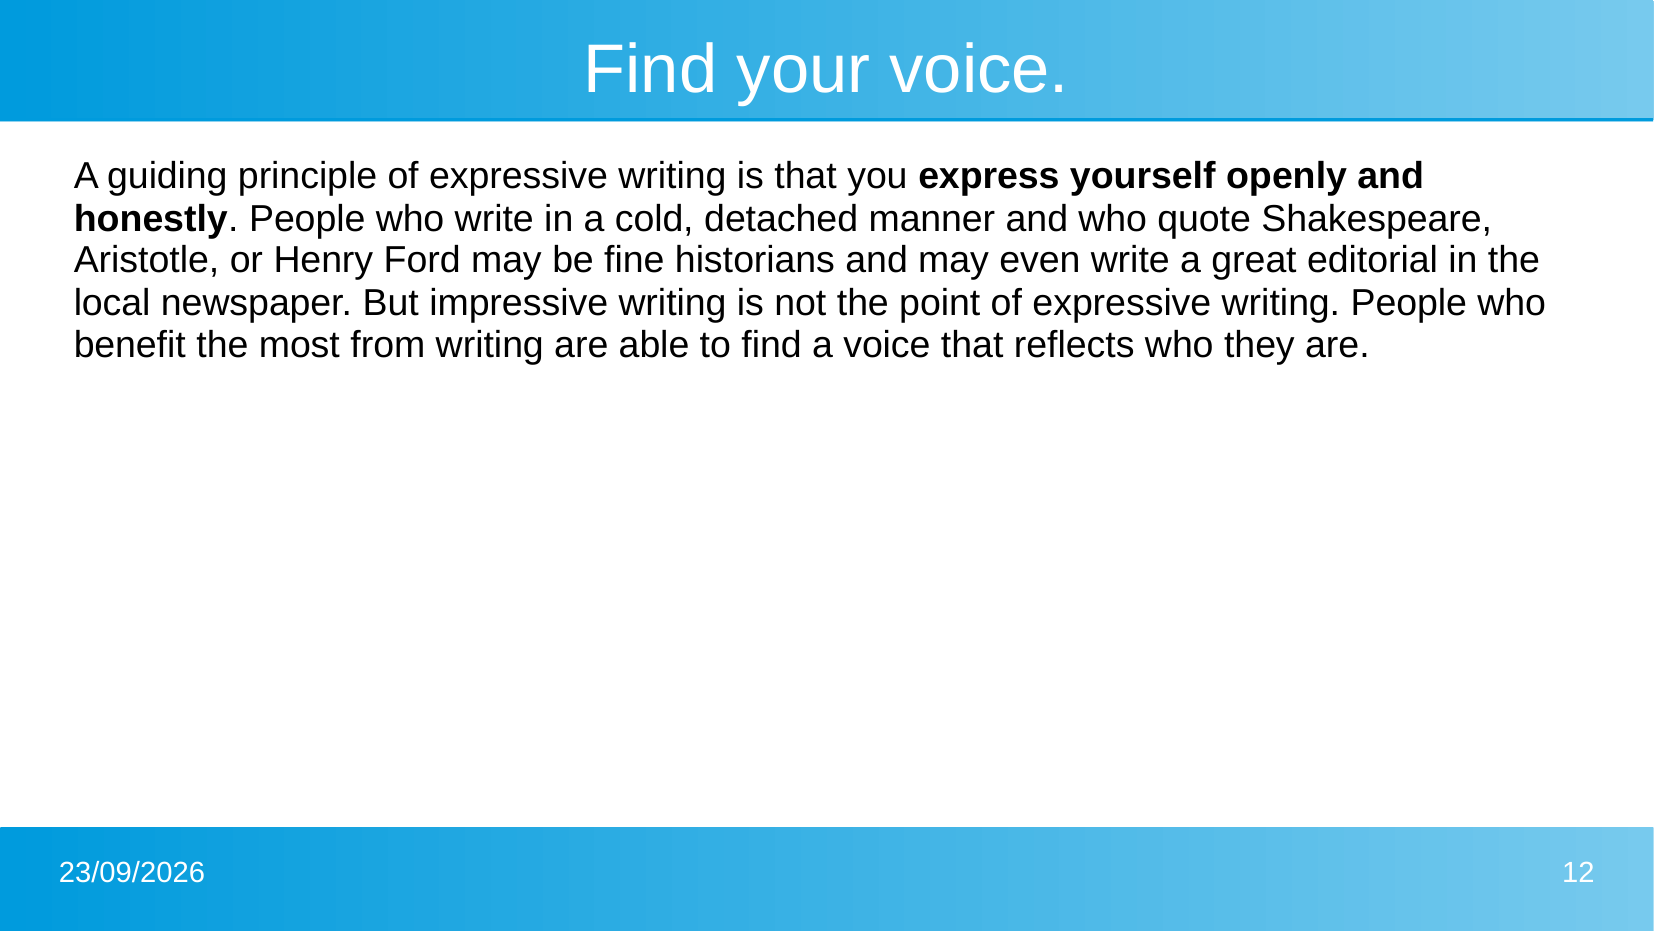

# Find your voice.
A guiding principle of expressive writing is that you express yourself openly and honestly. People who write in a cold, detached manner and who quote Shakespeare, Aristotle, or Henry Ford may be fine historians and may even write a great editorial in the local newspaper. But impressive writing is not the point of expressive writing. People who benefit the most from writing are able to find a voice that reflects who they are.
12